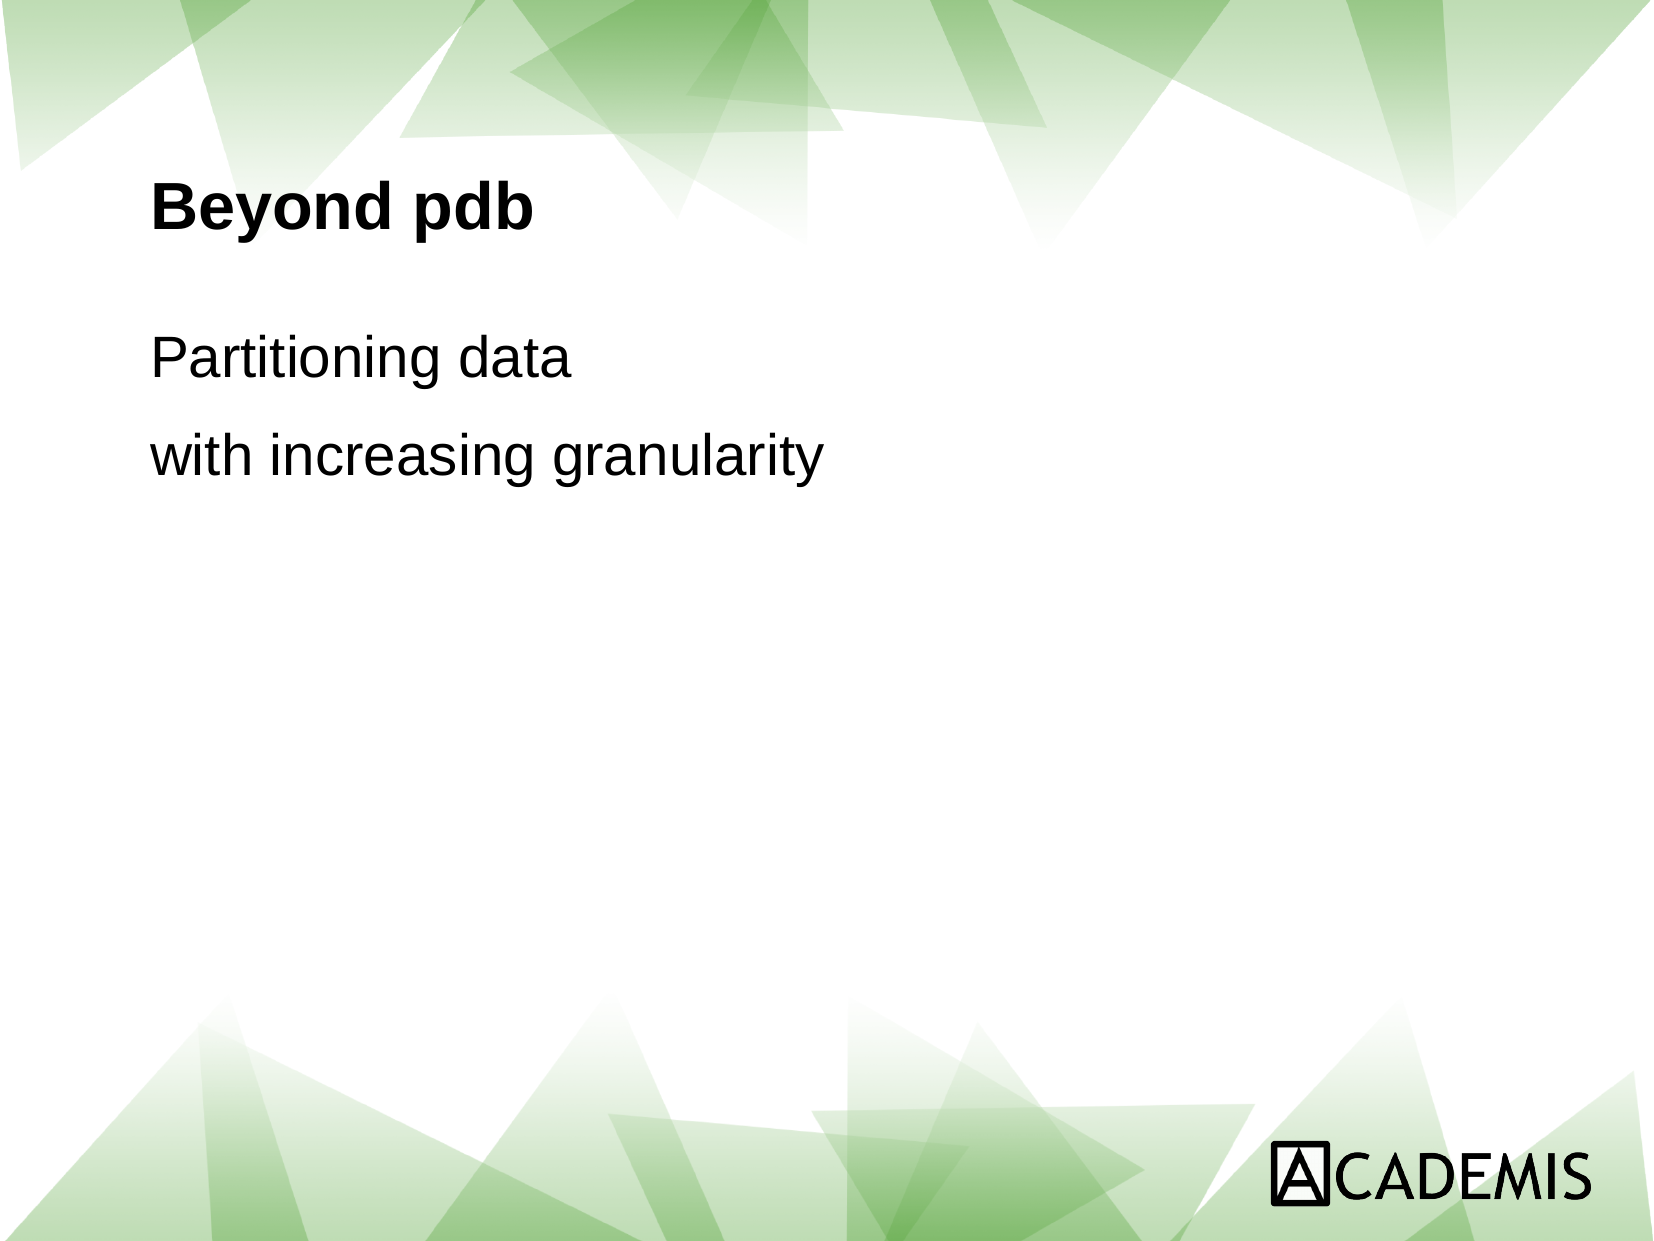

Beyond pdb
# Partitioning data with increasing granularity